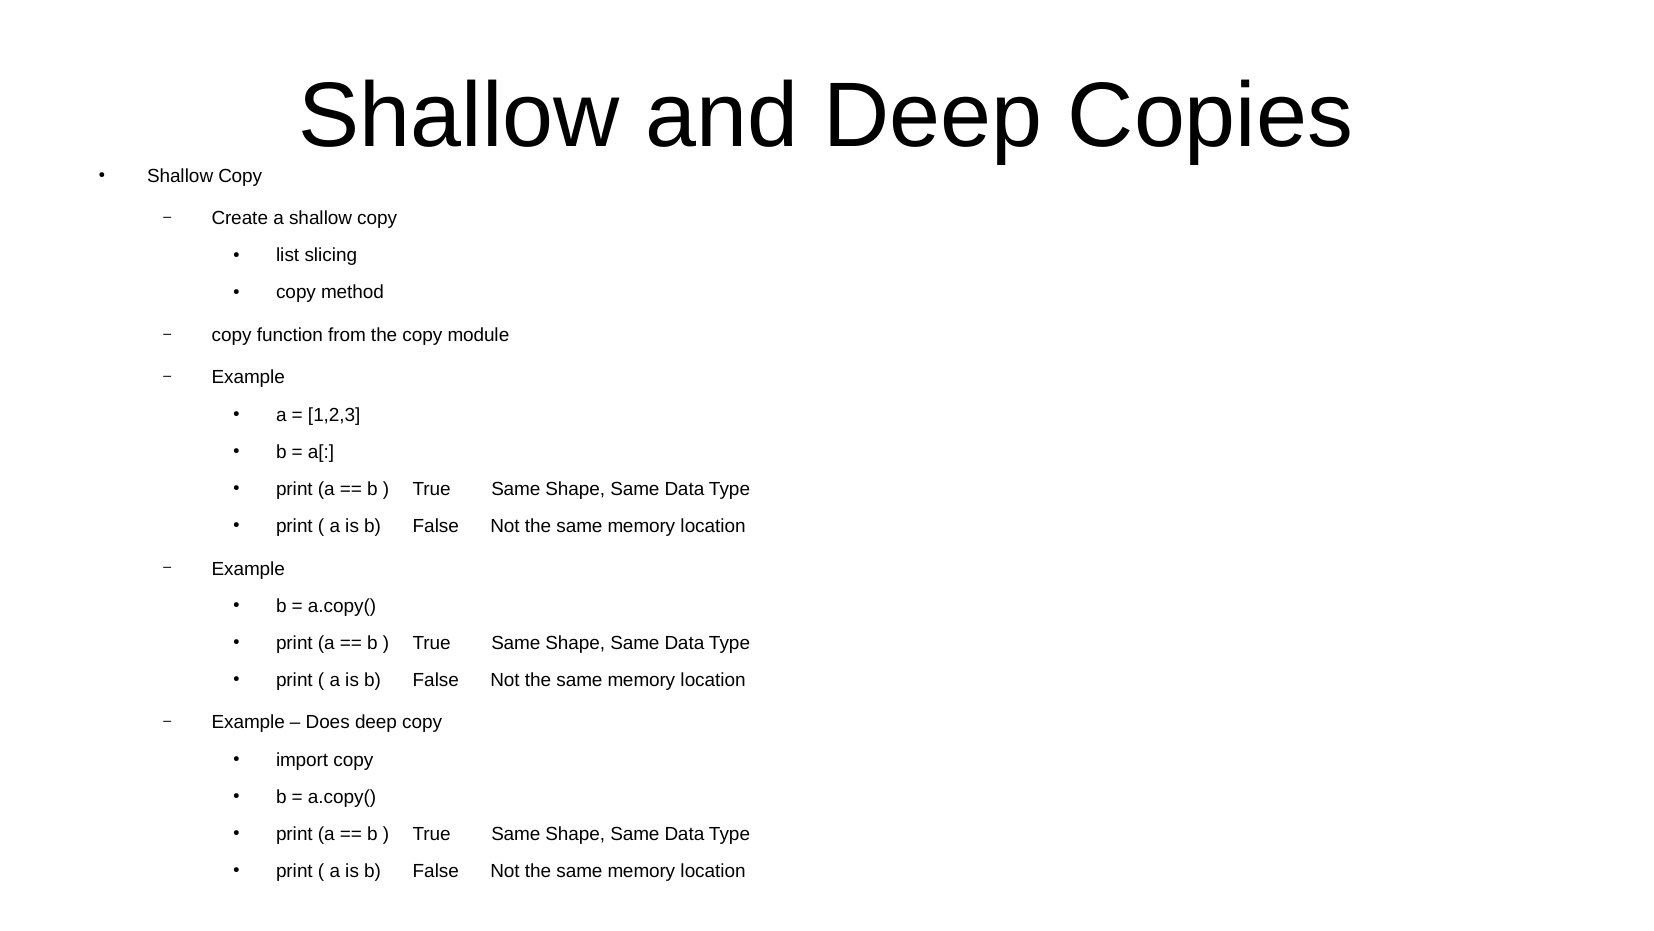

# Shallow and Deep Copies
Shallow Copy
Create a shallow copy
list slicing
copy method
copy function from the copy module
Example
a = [1,2,3]
b = a[:]
print (a == b )				True	 Same Shape, Same Data Type
print ( a is b)				False Not the same memory location
Example
b = a.copy()
print (a == b )				True	 Same Shape, Same Data Type
print ( a is b)				False Not the same memory location
Example – Does deep copy
import copy
b = a.copy()
print (a == b )				True	 Same Shape, Same Data Type
print ( a is b)				False Not the same memory location